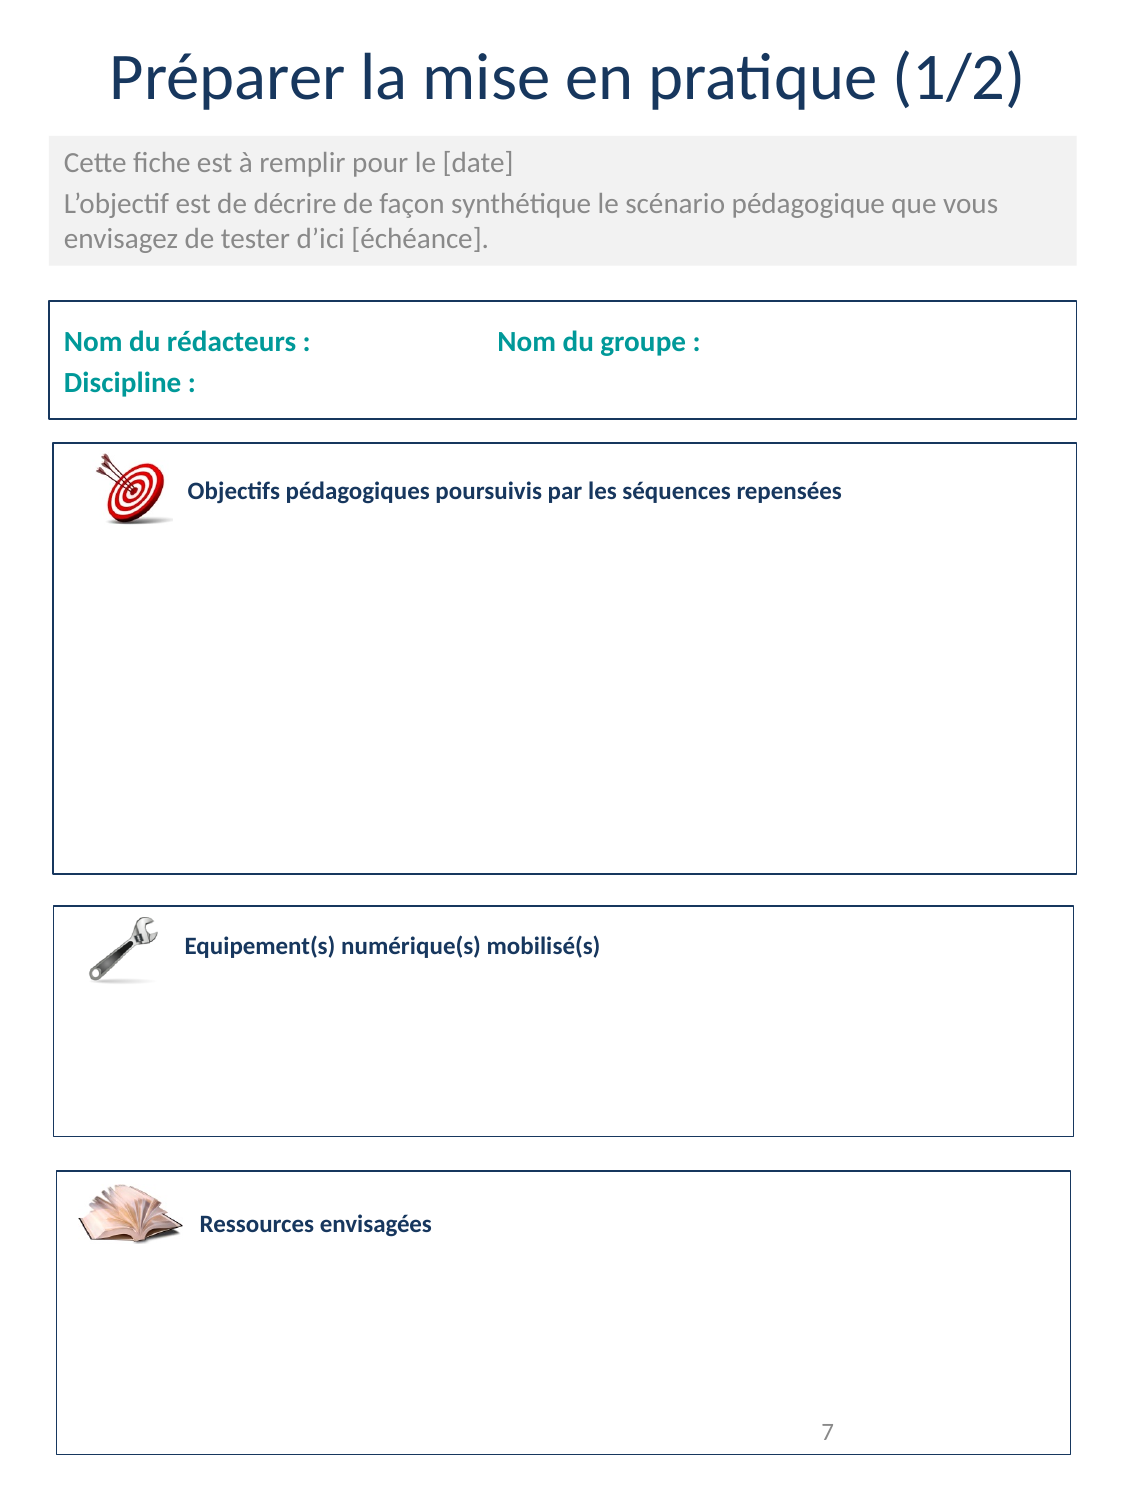

# Préparer la mise en pratique (1/2)
Cette fiche est à remplir pour le [date]
L’objectif est de décrire de façon synthétique le scénario pédagogique que vous envisagez de tester d’ici [échéance].
Nom du rédacteurs :		 Nom du groupe :
Discipline :
Objectifs pédagogiques poursuivis par les séquences repensées
Equipement(s) numérique(s) mobilisé(s)
Ressources envisagées